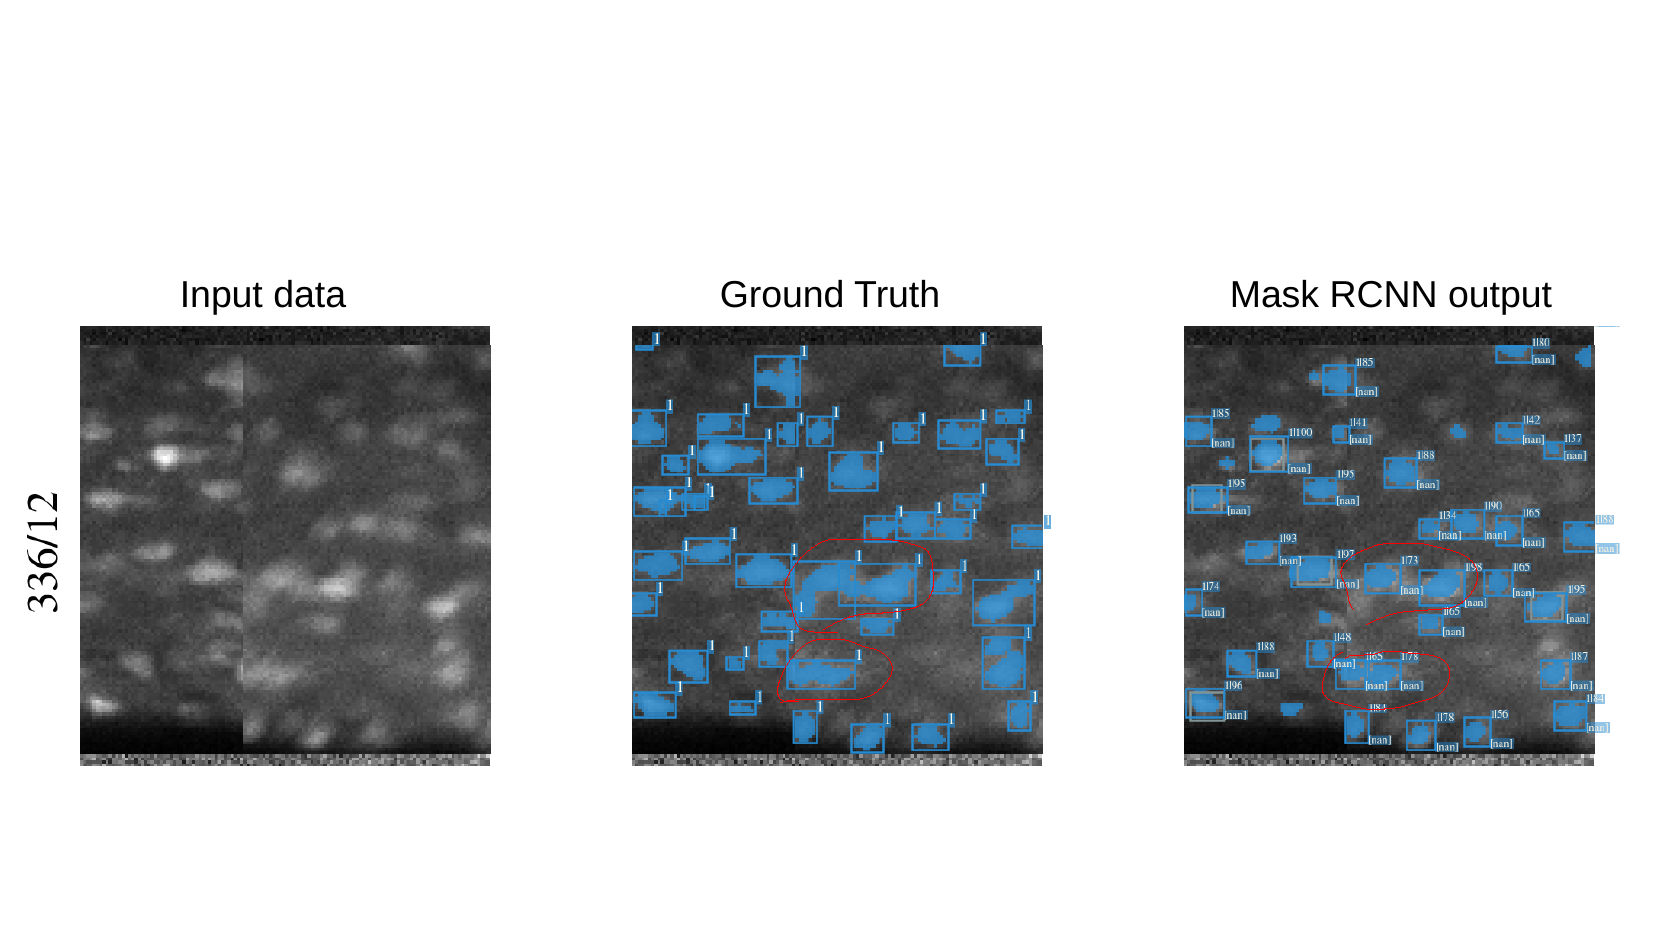

Input data
Ground Truth
Mask RCNN output